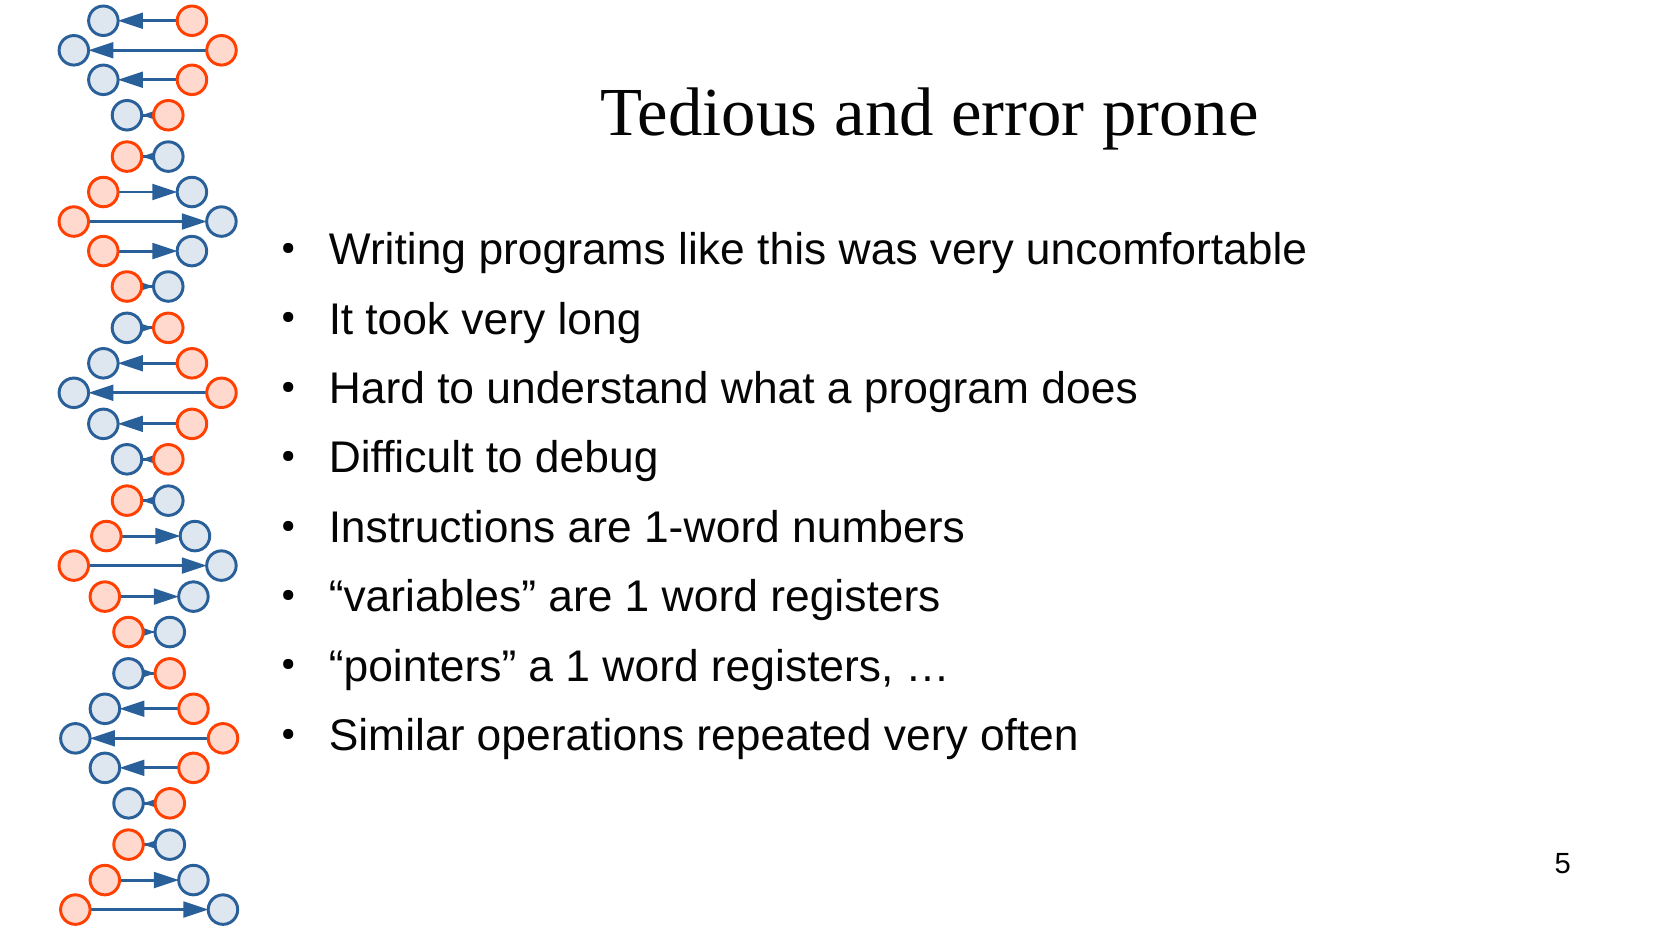

# Tedious and error prone
Writing programs like this was very uncomfortable
It took very long
Hard to understand what a program does
Difficult to debug
Instructions are 1-word numbers
“variables” are 1 word registers
“pointers” a 1 word registers, …
Similar operations repeated very often
5